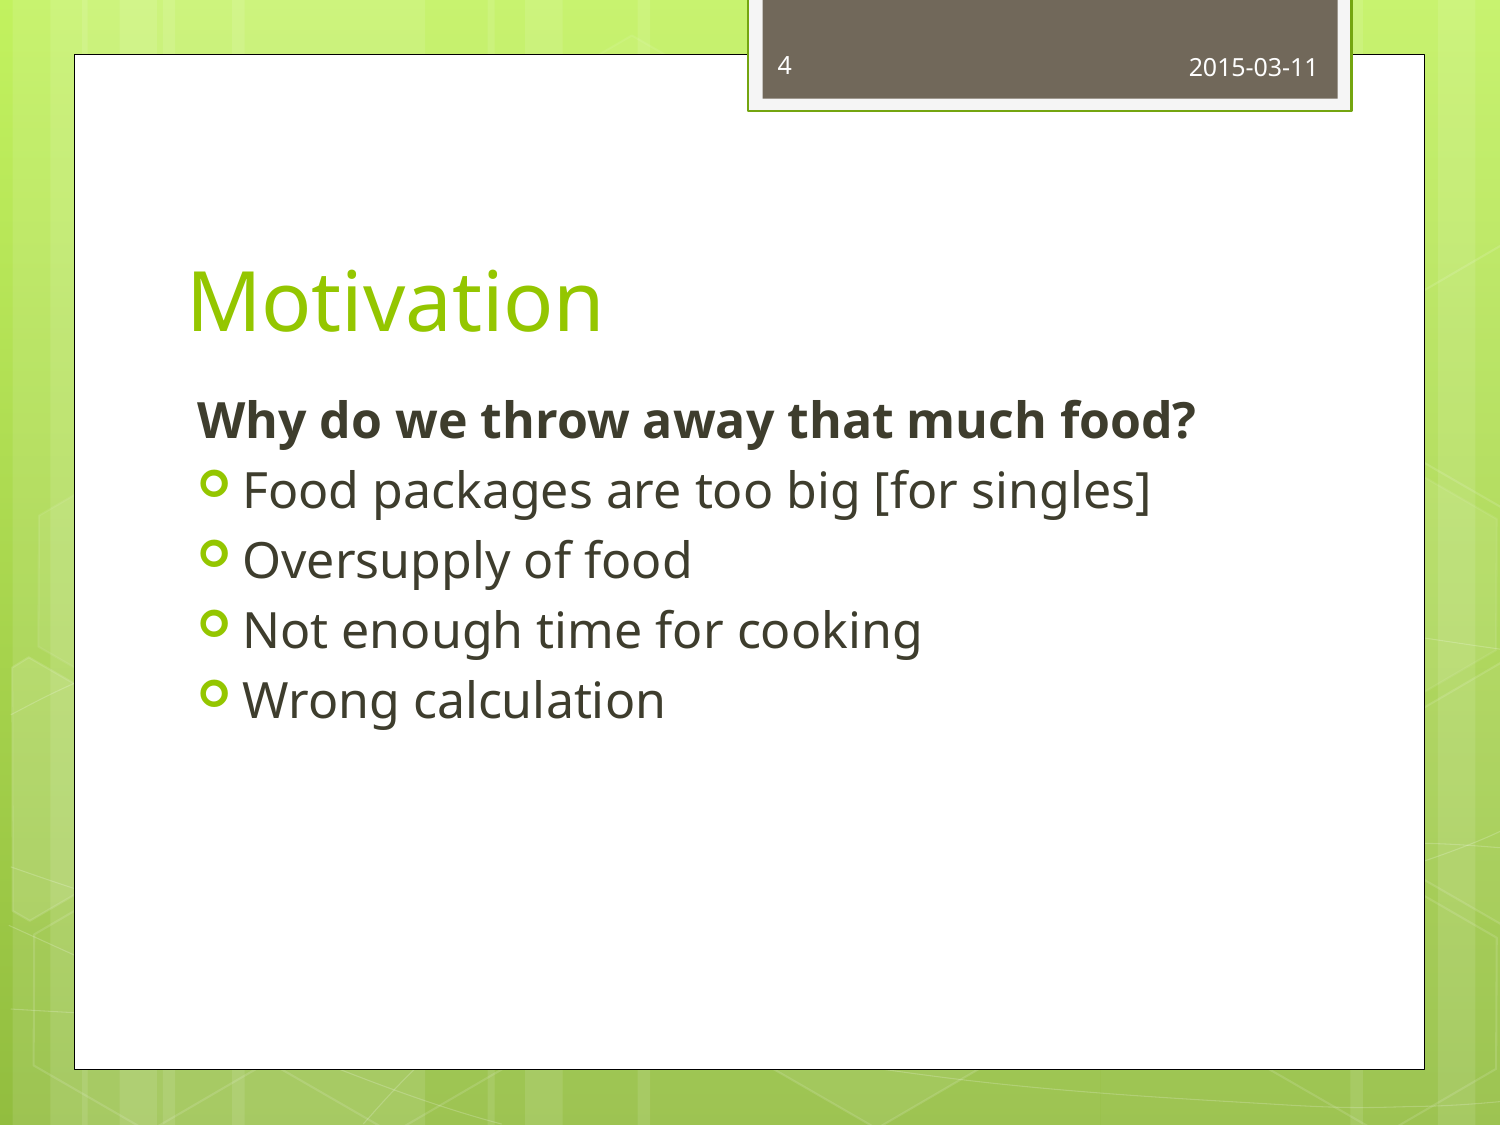

2015-03-11
# Motivation
Why do we throw away that much food?
Food packages are too big [for singles]
Oversupply of food
Not enough time for cooking
Wrong calculation